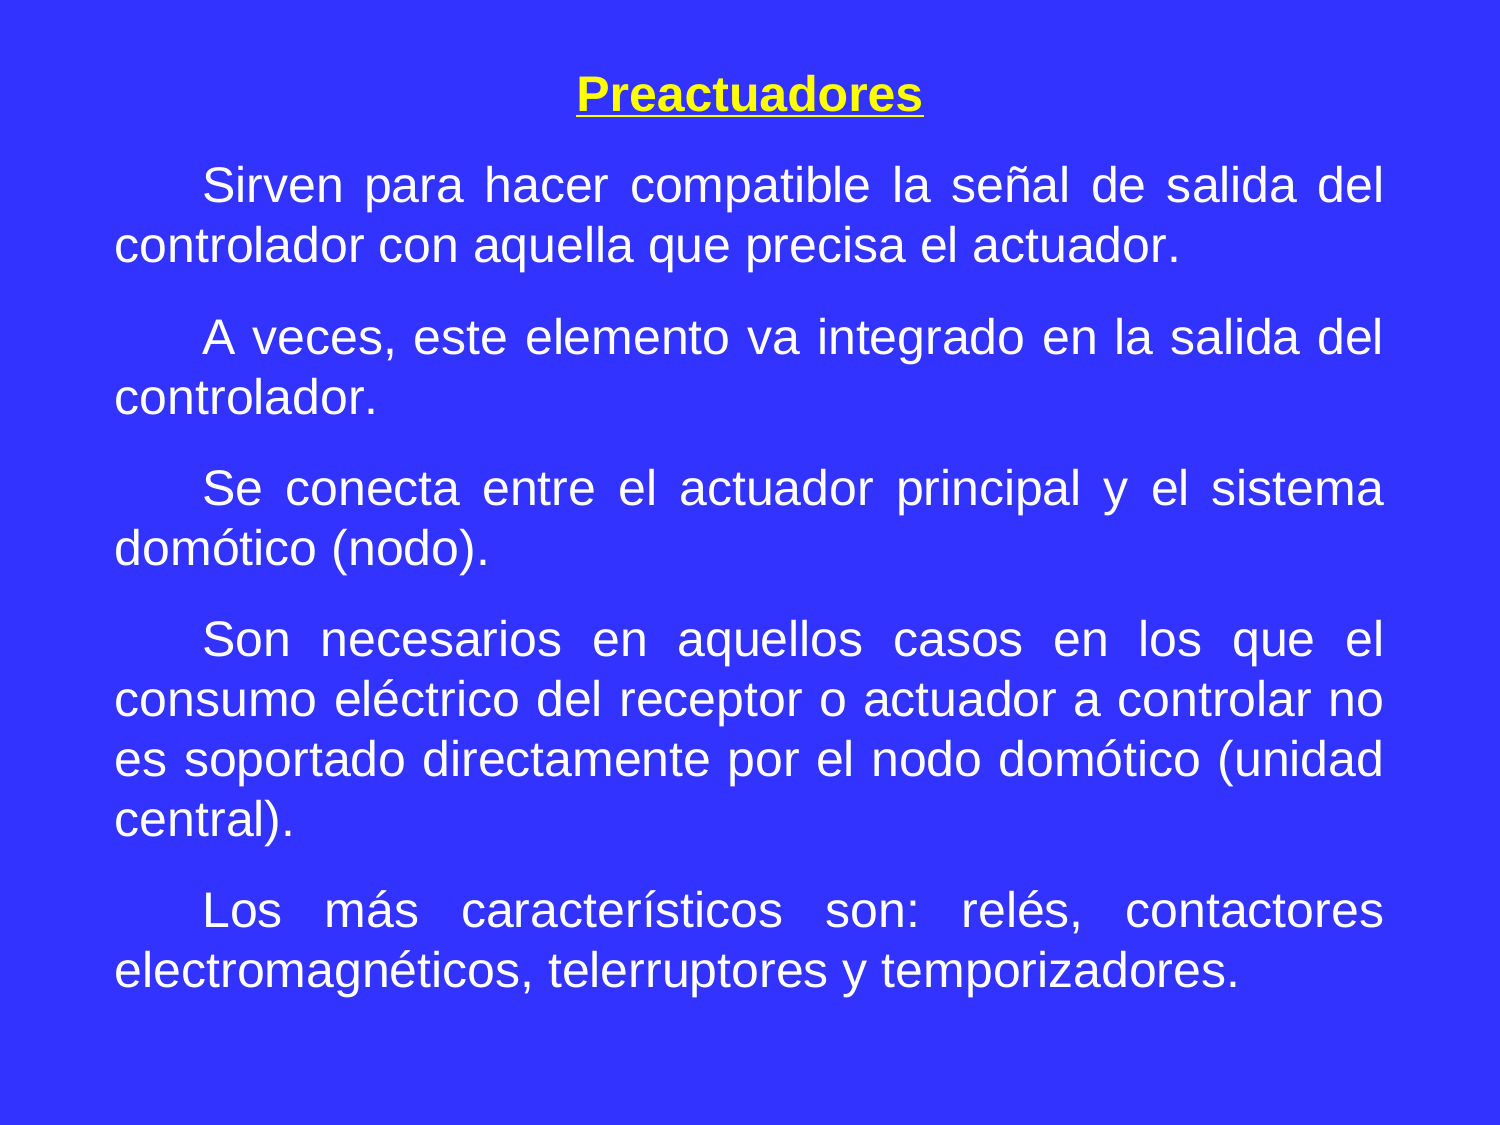

Preactuadores
	Sirven para hacer compatible la señal de salida del controlador con aquella que precisa el actuador.
	A veces, este elemento va integrado en la salida del controlador.
	Se conecta entre el actuador principal y el sistema domótico (nodo).
	Son necesarios en aquellos casos en los que el consumo eléctrico del receptor o actuador a controlar no es soportado directamente por el nodo domótico (unidad central).
	Los más característicos son: relés, contactores electromagnéticos, telerruptores y temporizadores.